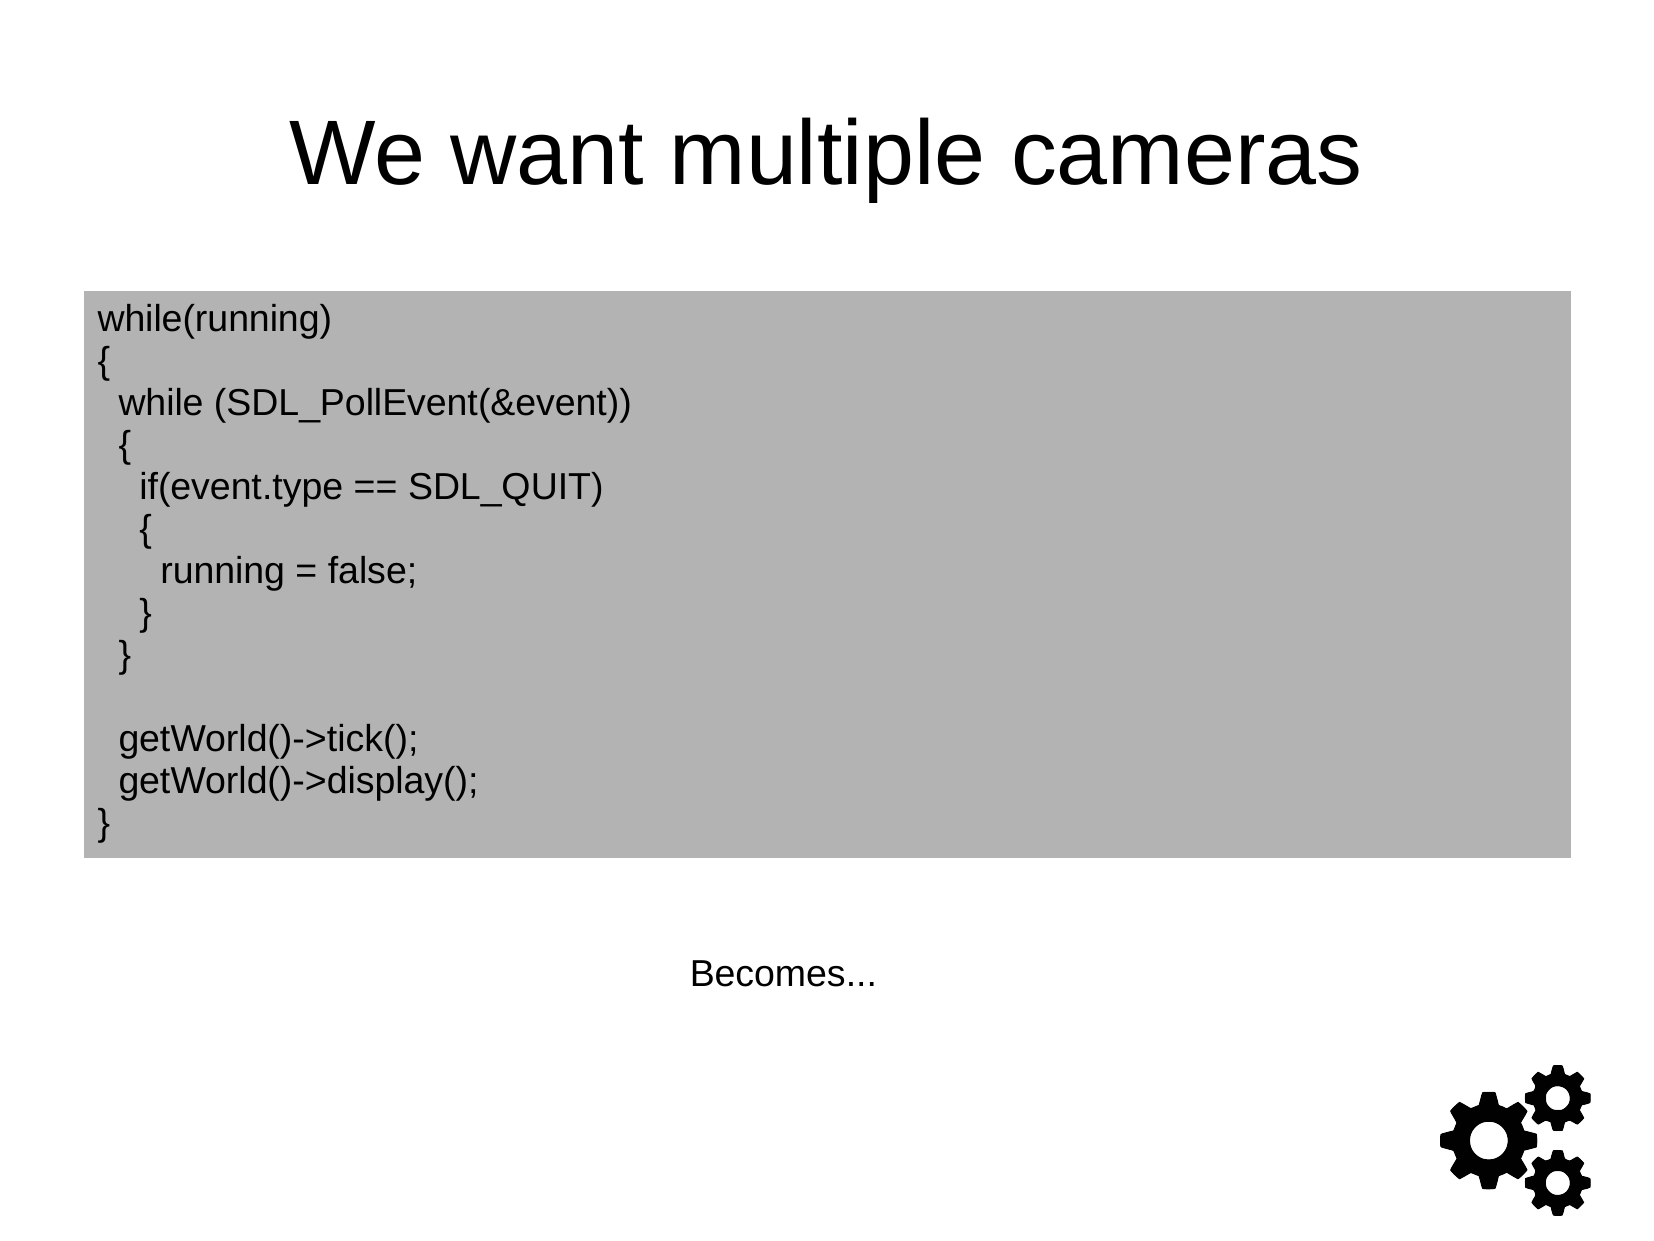

# We want multiple cameras
| while(running) { while (SDL\_PollEvent(&event)) { if(event.type == SDL\_QUIT) { running = false; } } getWorld()->tick(); getWorld()->display(); } |
| --- |
Becomes...